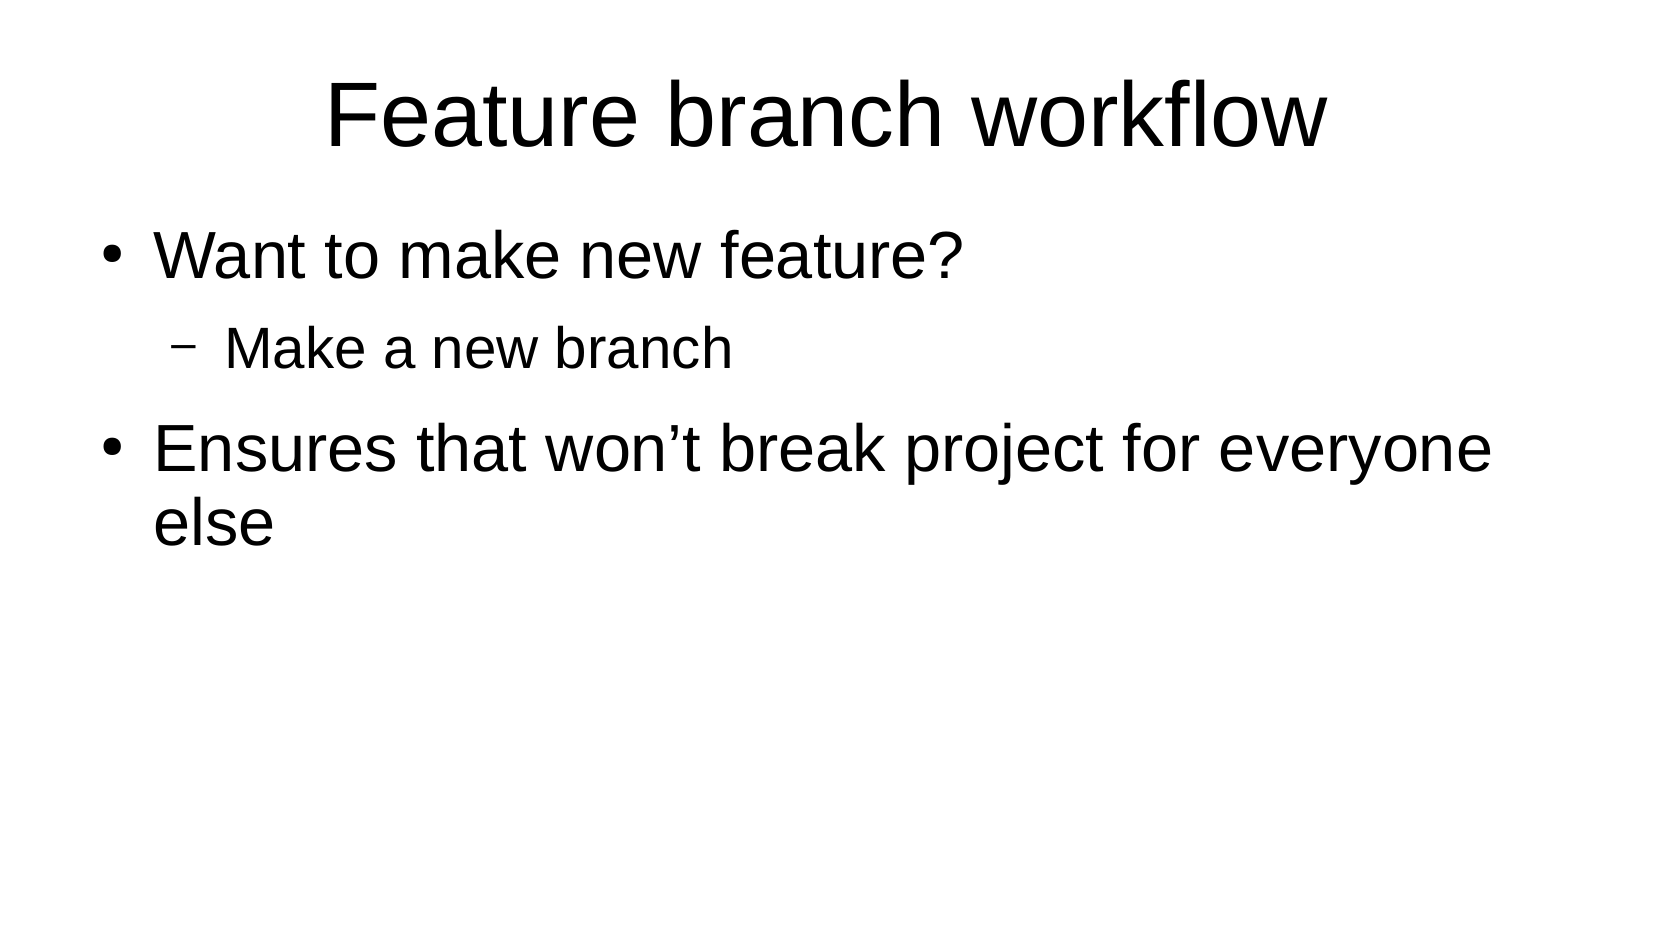

# Feature branch workflow
Want to make new feature?
Make a new branch
Ensures that won’t break project for everyone else